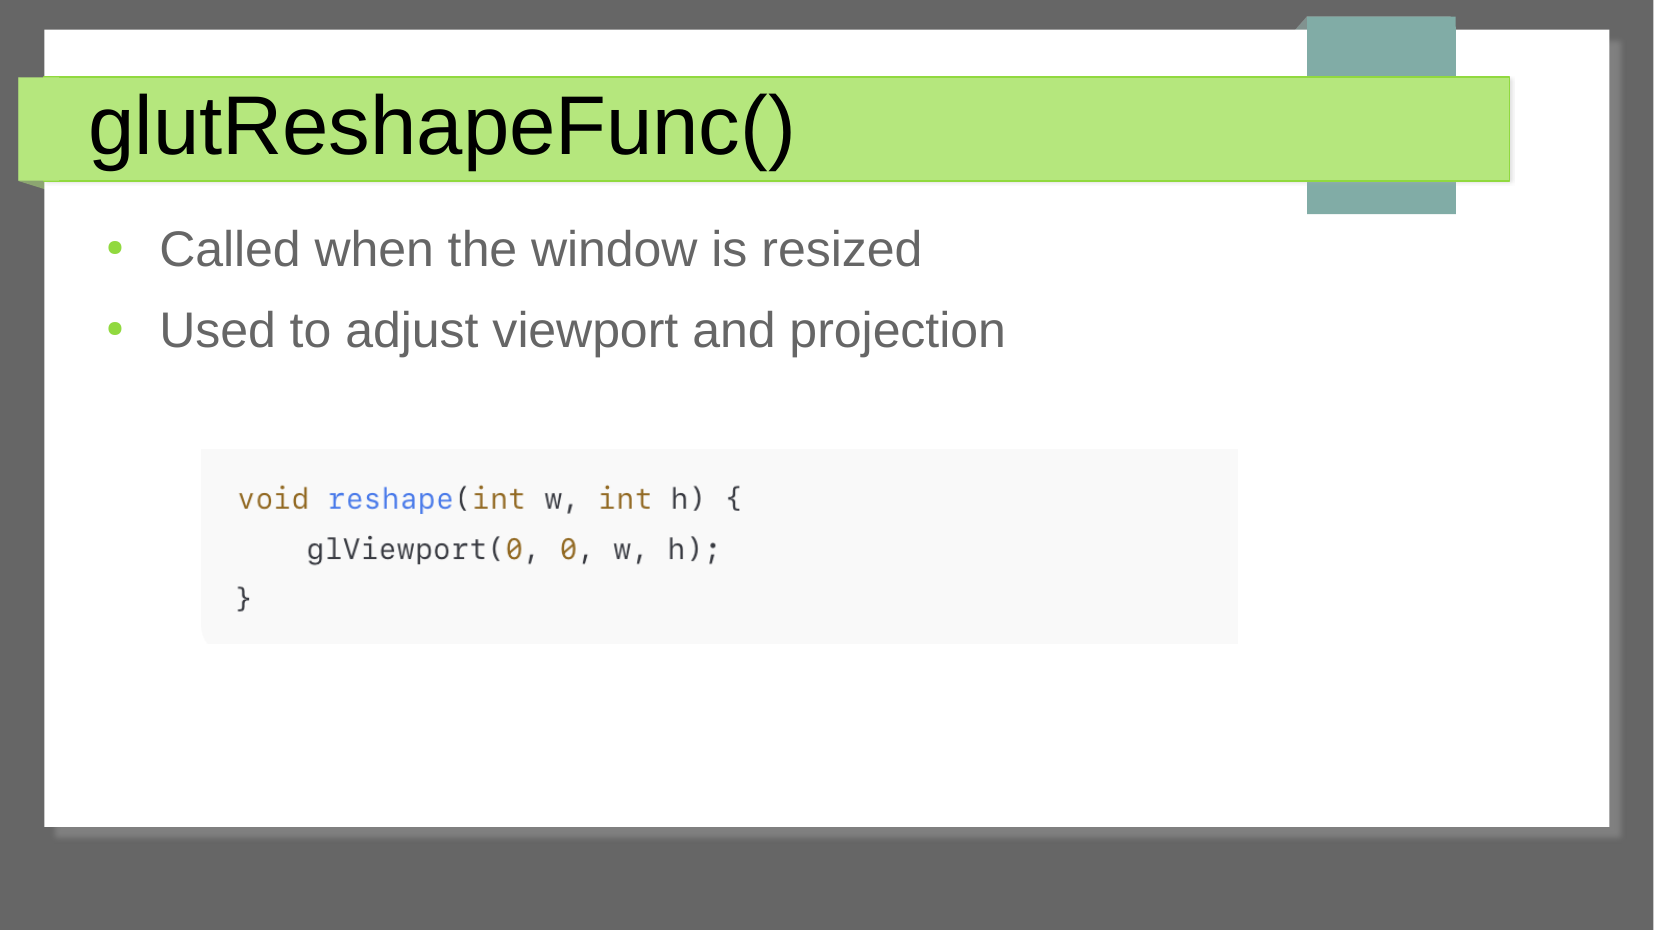

# glutReshapeFunc()
Called when the window is resized
Used to adjust viewport and projection